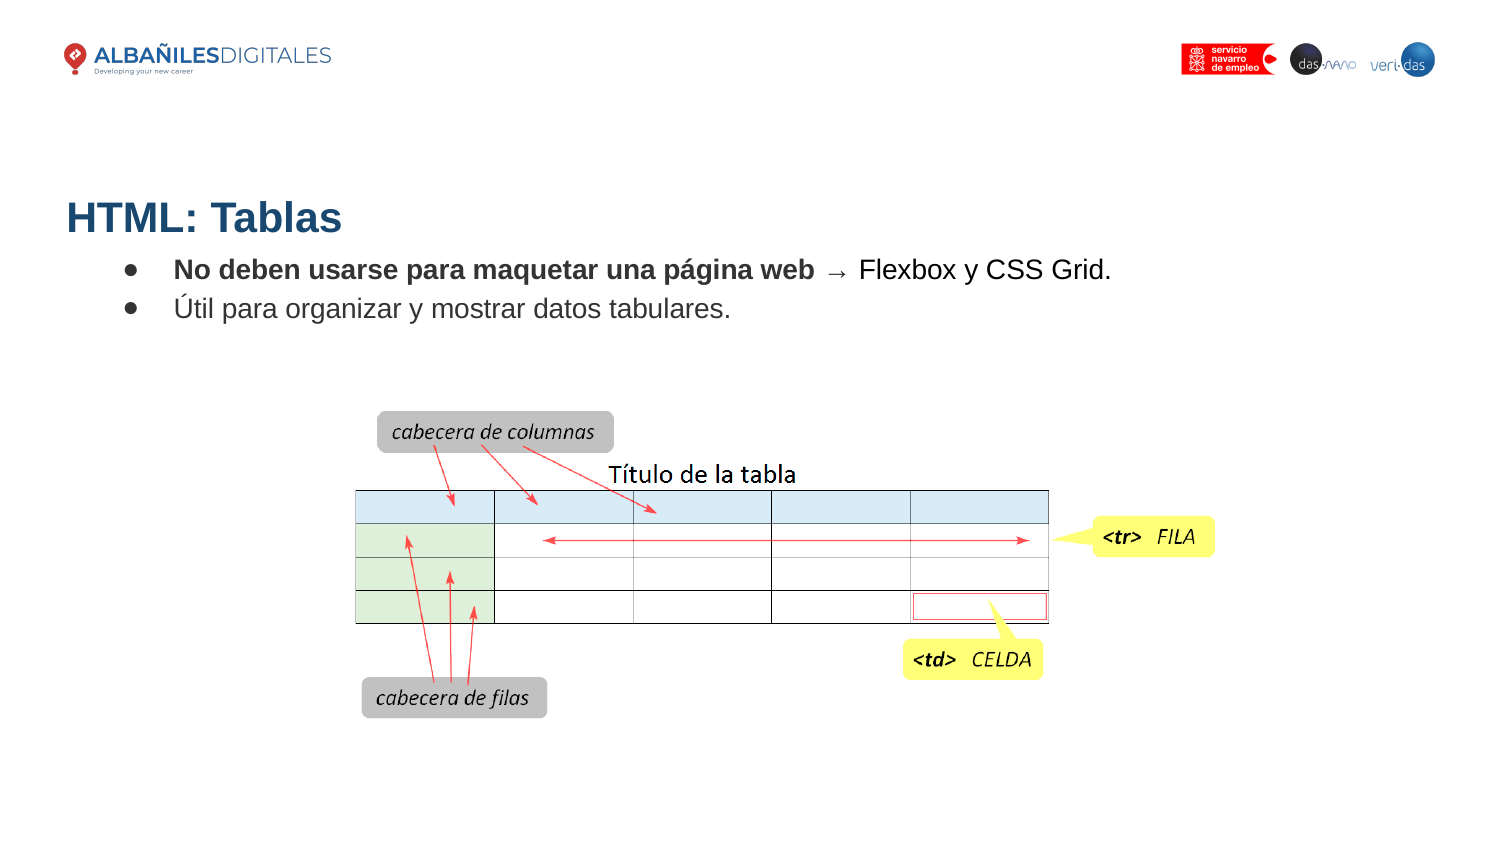

HTML: Tablas
No deben usarse para maquetar una página web → Flexbox y CSS Grid.
Útil para organizar y mostrar datos tabulares.